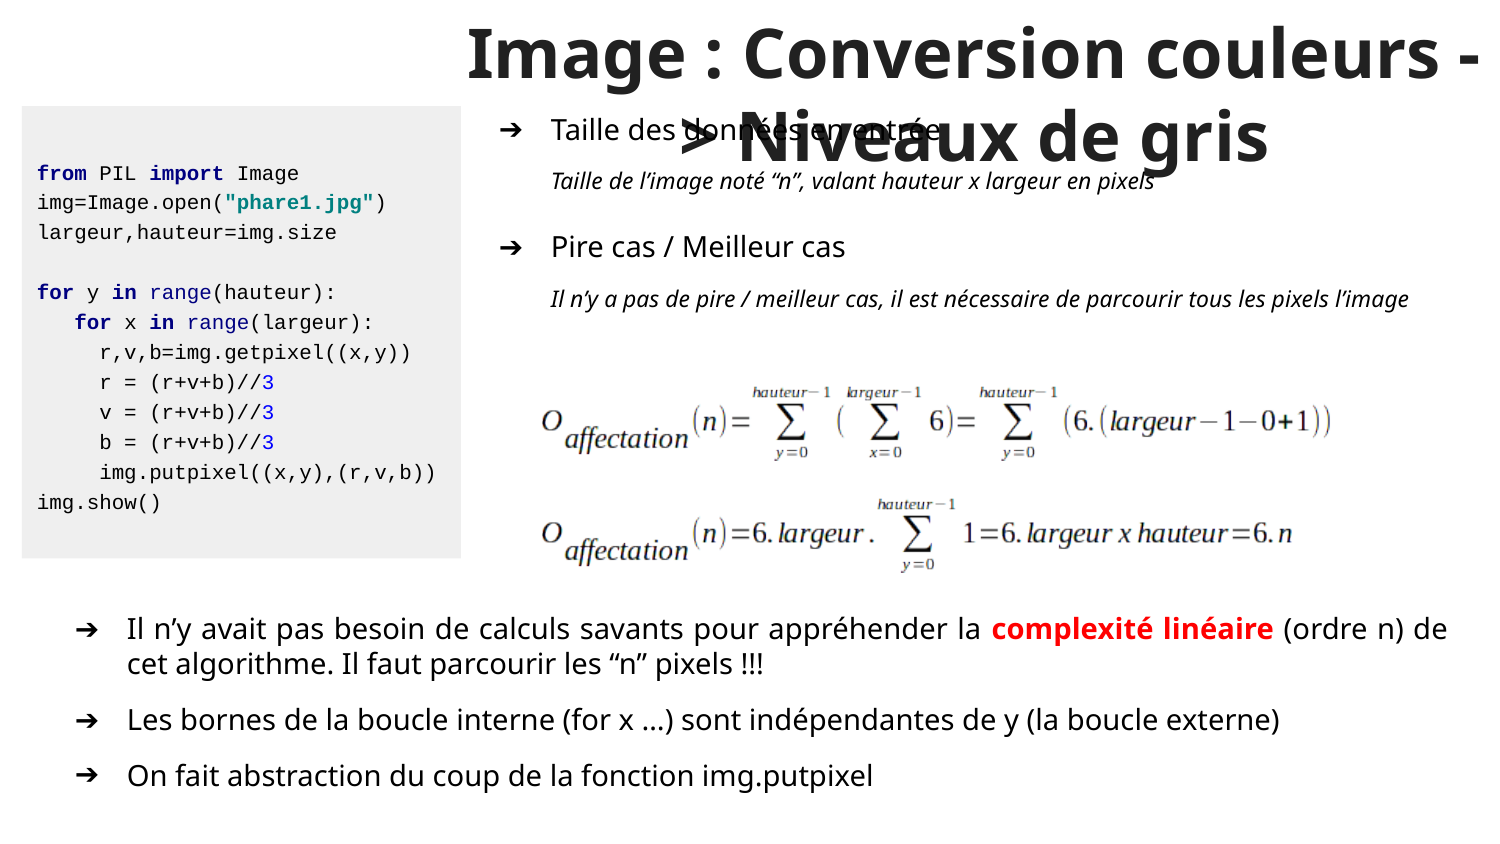

# Image : Conversion couleurs -> Niveaux de gris
Taille des données en entrée
Taille de l’image noté “n”, valant hauteur x largeur en pixels
from PIL import Image
img=Image.open("phare1.jpg")
largeur,hauteur=img.size
for y in range(hauteur):
 for x in range(largeur):
 r,v,b=img.getpixel((x,y))
 r = (r+v+b)//3
 v = (r+v+b)//3
 b = (r+v+b)//3
 img.putpixel((x,y),(r,v,b))
img.show()
Pire cas / Meilleur cas
Il n’y a pas de pire / meilleur cas, il est nécessaire de parcourir tous les pixels l’image
Il n’y avait pas besoin de calculs savants pour appréhender la complexité linéaire (ordre n) de cet algorithme. Il faut parcourir les “n” pixels !!!
Les bornes de la boucle interne (for x …) sont indépendantes de y (la boucle externe)
On fait abstraction du coup de la fonction img.putpixel